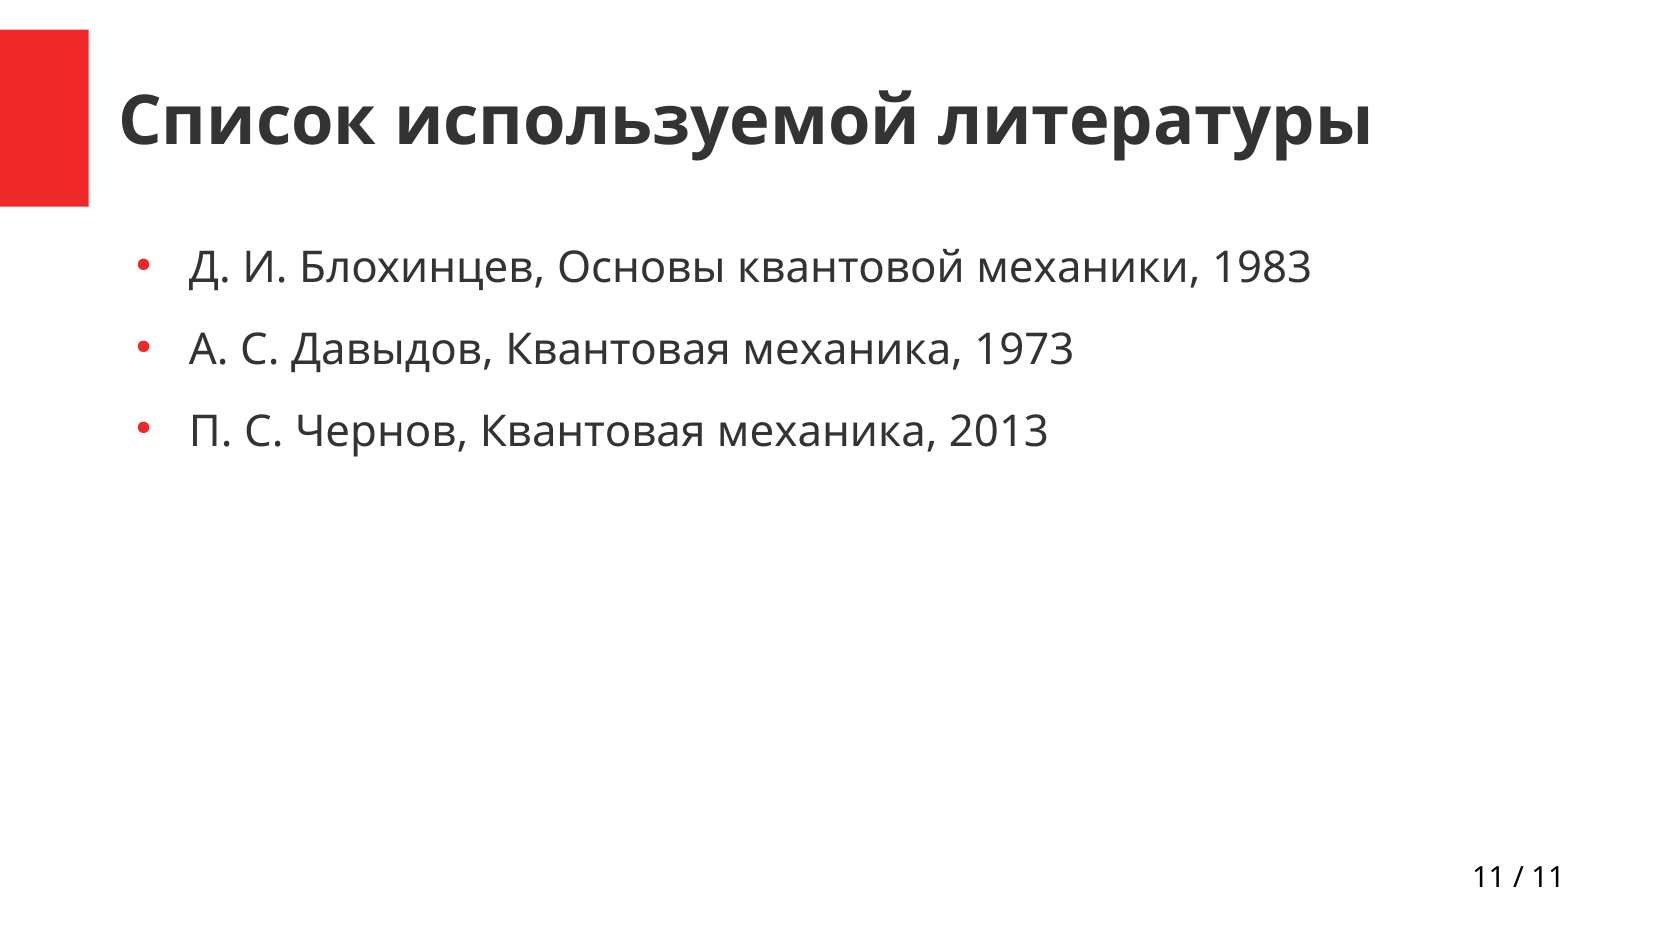

# Список используемой литературы
Д. И. Блохинцев, Основы квантовой механики, 1983
А. С. Давыдов, Квантовая механика, 1973
П. С. Чернов, Квантовая механика, 2013
11